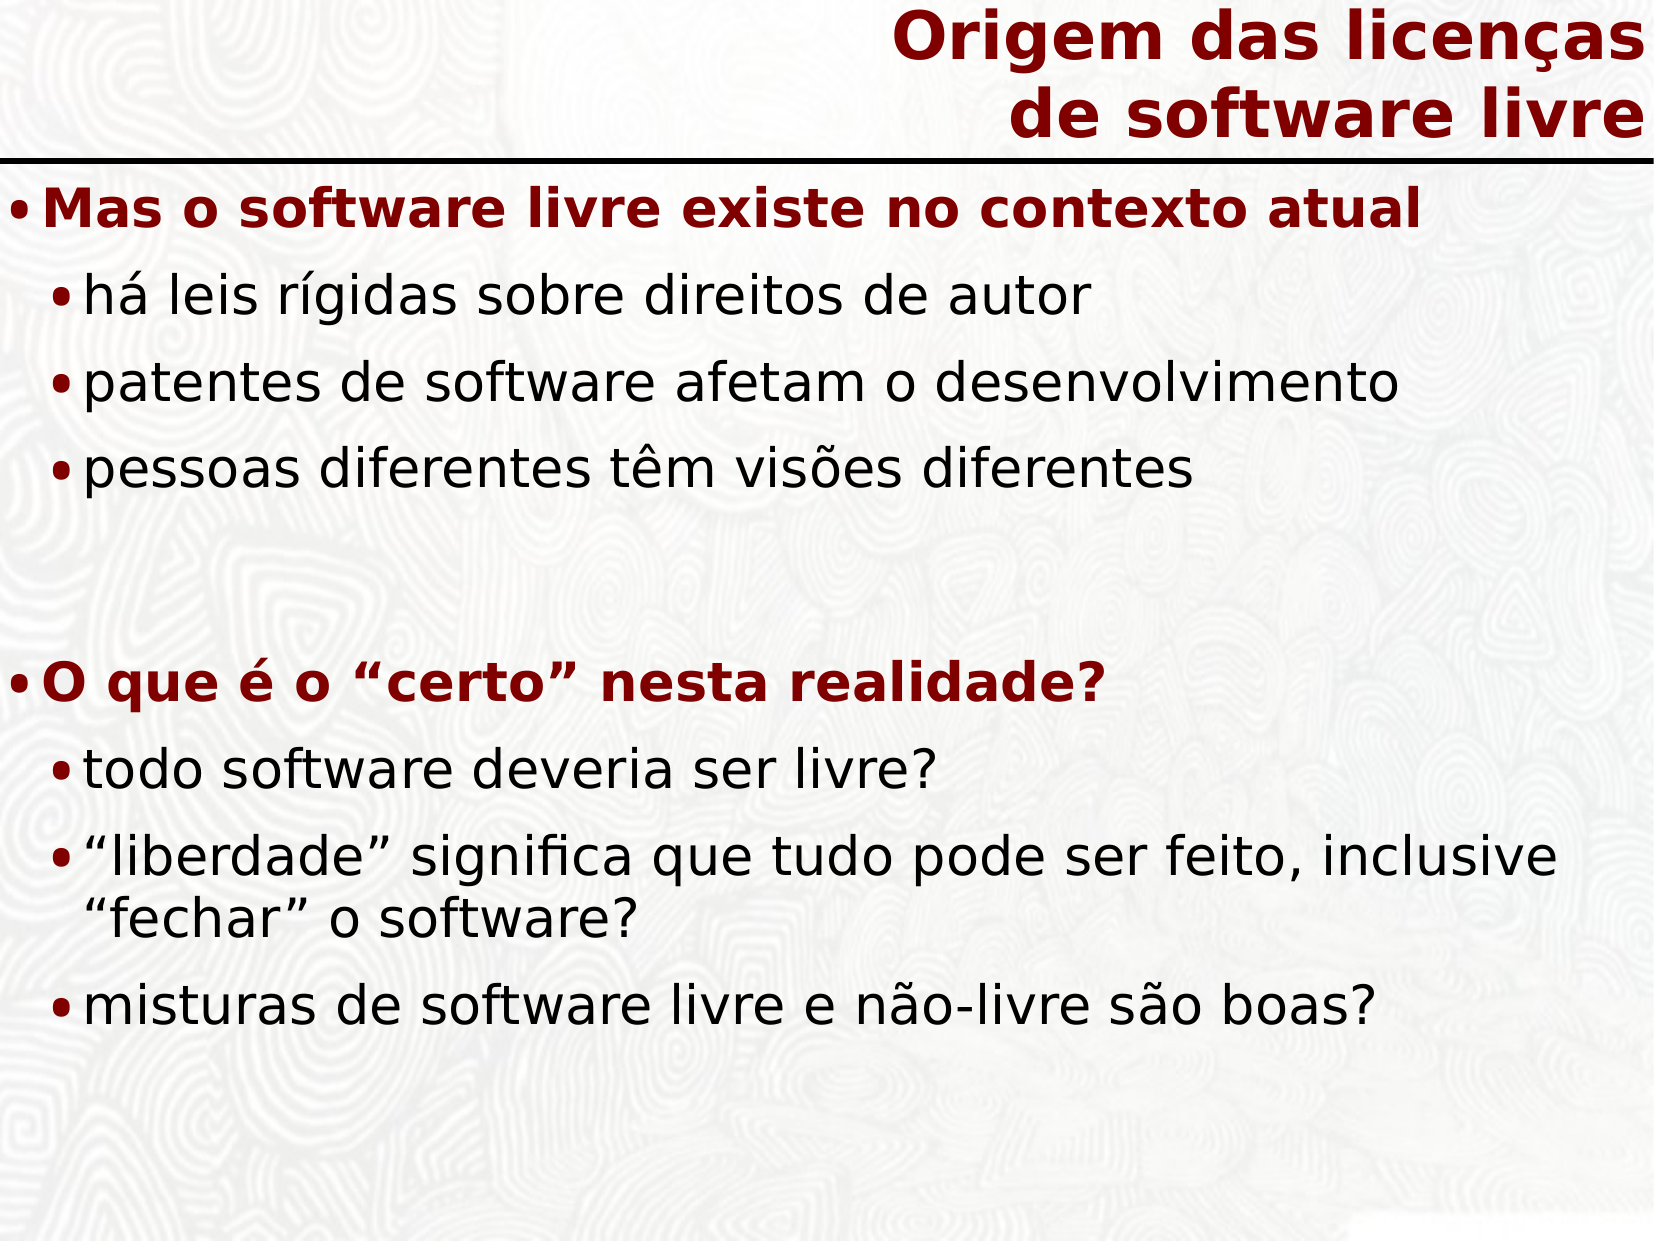

# Origem das licenças de software livre
Mas o software livre existe no contexto atual
há leis rígidas sobre direitos de autor
patentes de software afetam o desenvolvimento
pessoas diferentes têm visões diferentes
O que é o “certo” nesta realidade?
todo software deveria ser livre?
“liberdade” significa que tudo pode ser feito, inclusive “fechar” o software?
misturas de software livre e não-livre são boas?